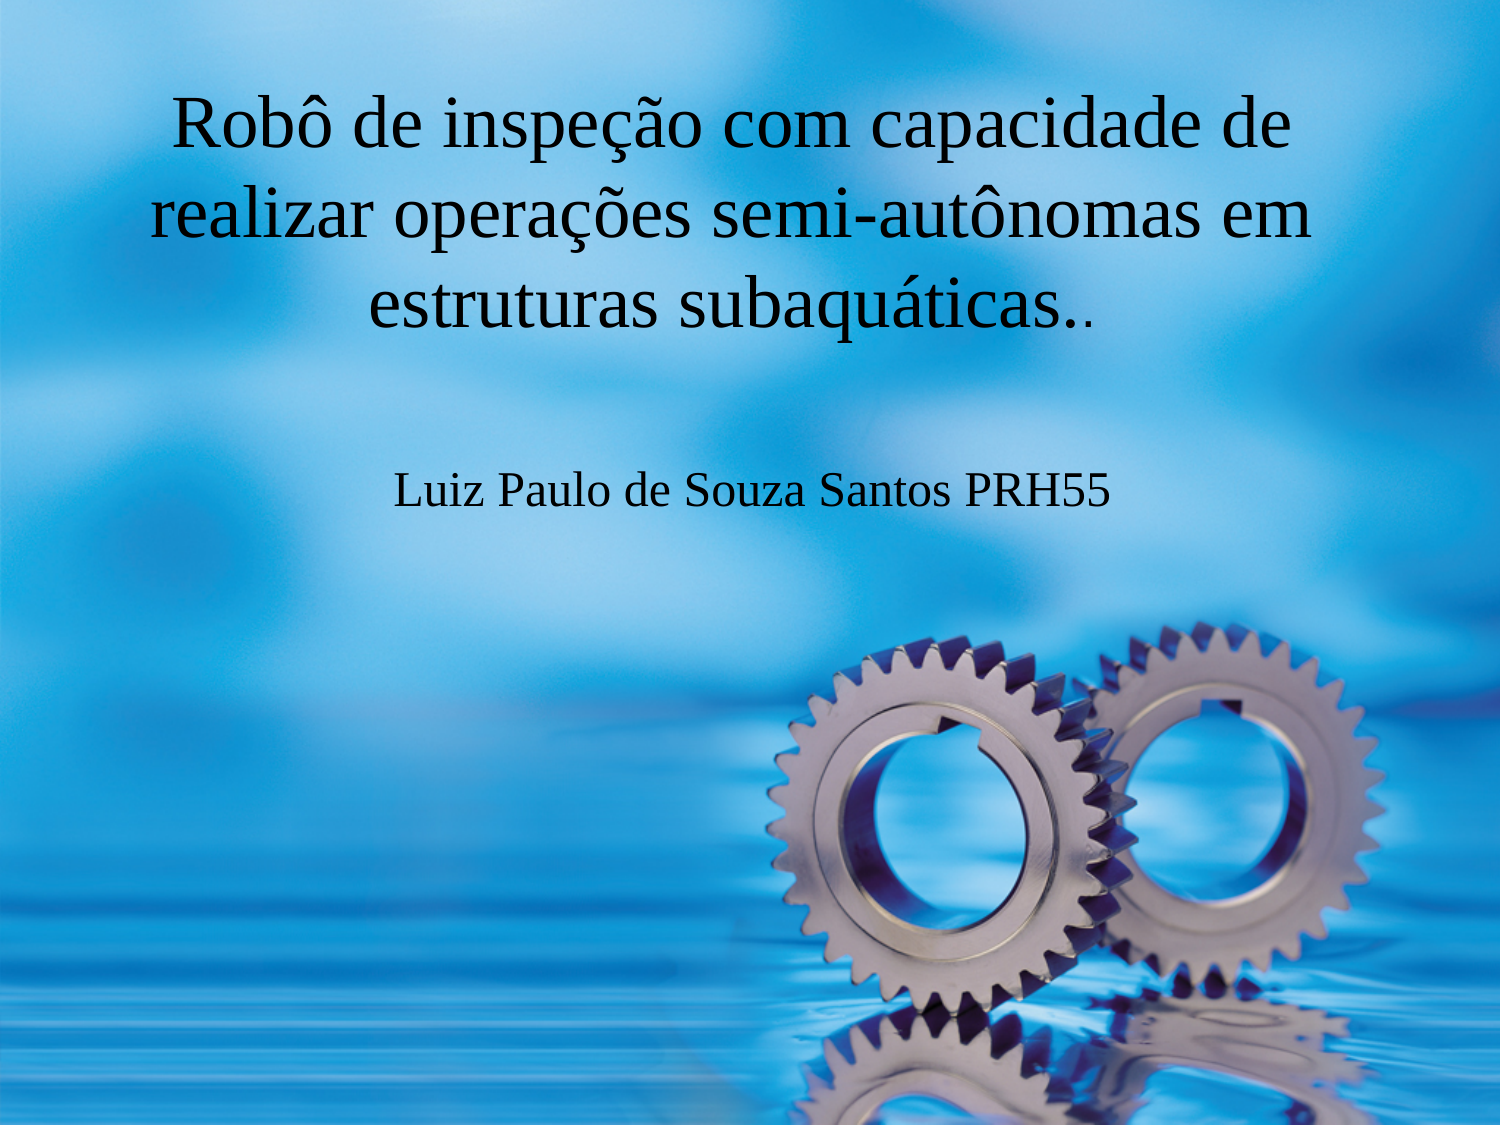

Robô de inspeção com capacidade de realizar operações semi-autônomas em estruturas subaquáticas..
#
Luiz Paulo de Souza Santos PRH55